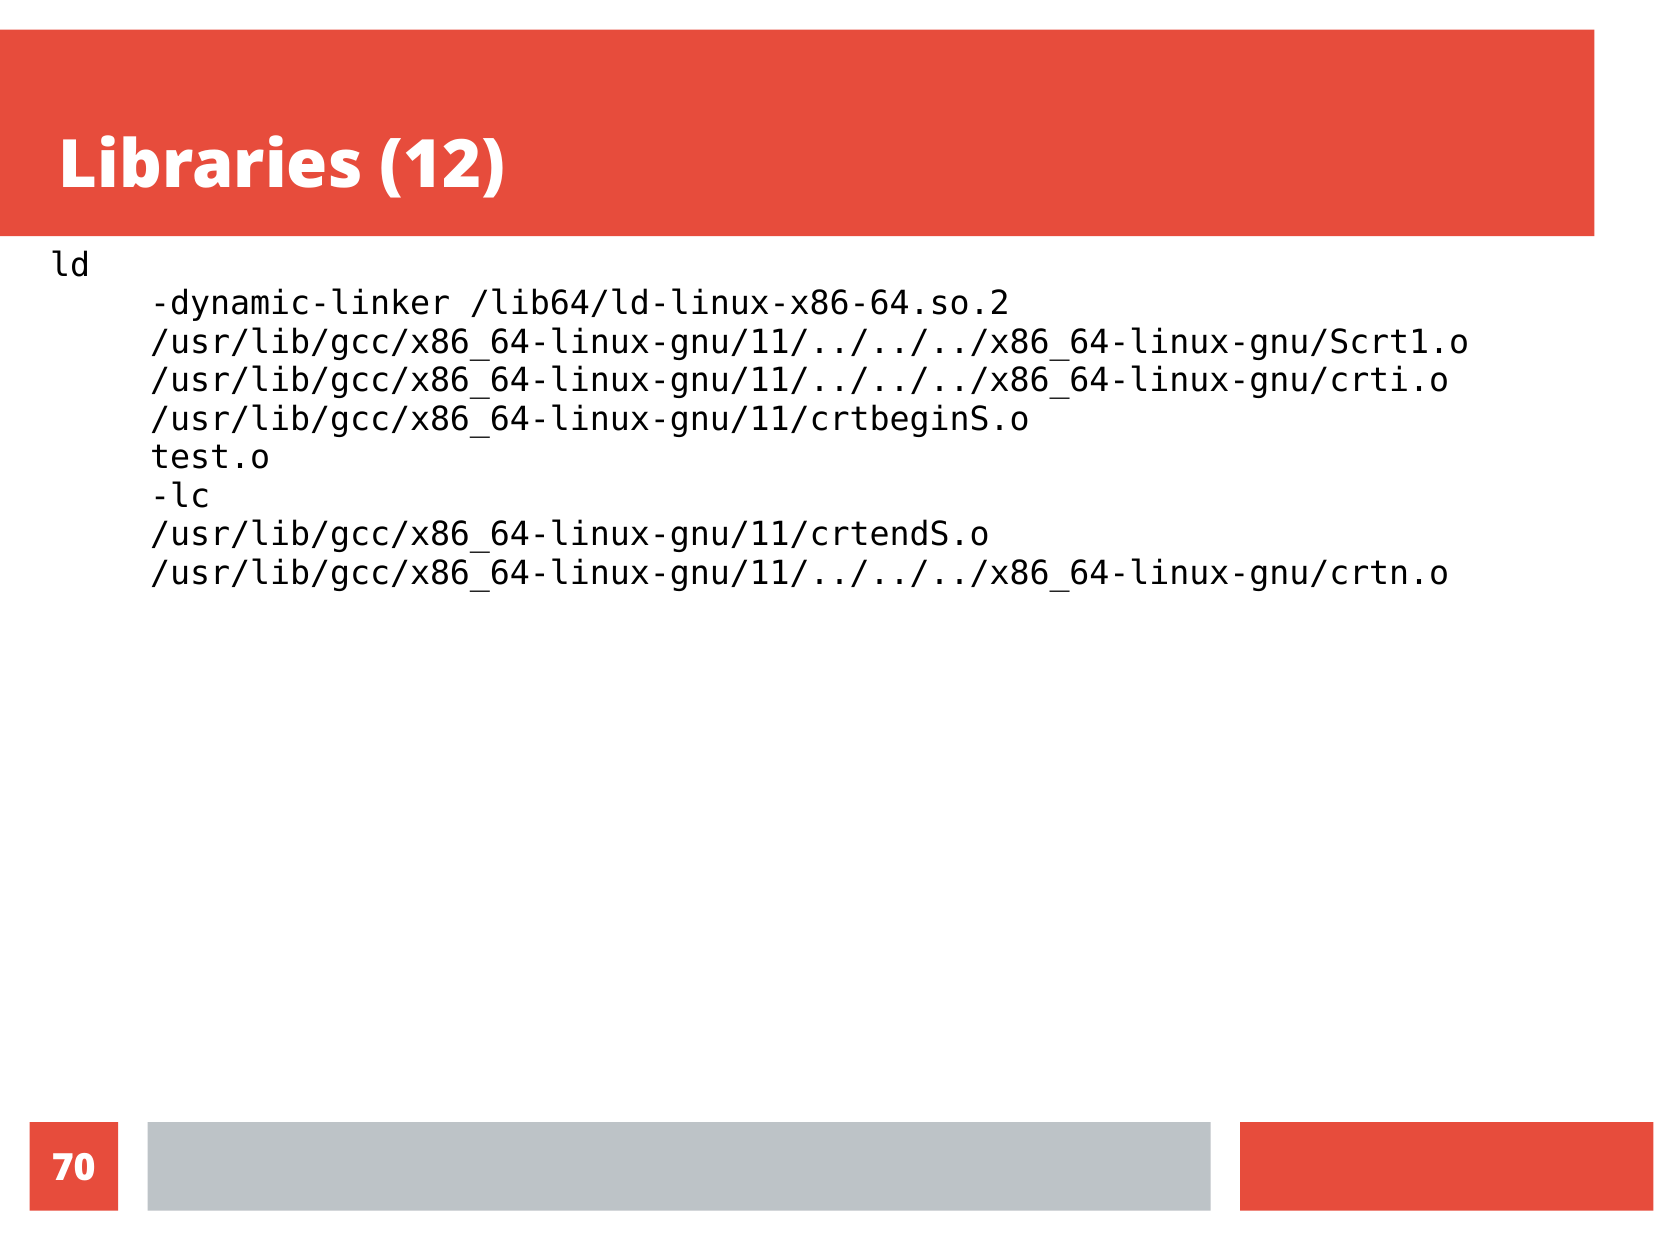

# Libraries (12)
ld
 -dynamic-linker /lib64/ld-linux-x86-64.so.2
 /usr/lib/gcc/x86_64-linux-gnu/11/../../../x86_64-linux-gnu/Scrt1.o
 /usr/lib/gcc/x86_64-linux-gnu/11/../../../x86_64-linux-gnu/crti.o
 /usr/lib/gcc/x86_64-linux-gnu/11/crtbeginS.o
 test.o
 -lc
 /usr/lib/gcc/x86_64-linux-gnu/11/crtendS.o
 /usr/lib/gcc/x86_64-linux-gnu/11/../../../x86_64-linux-gnu/crtn.o
70